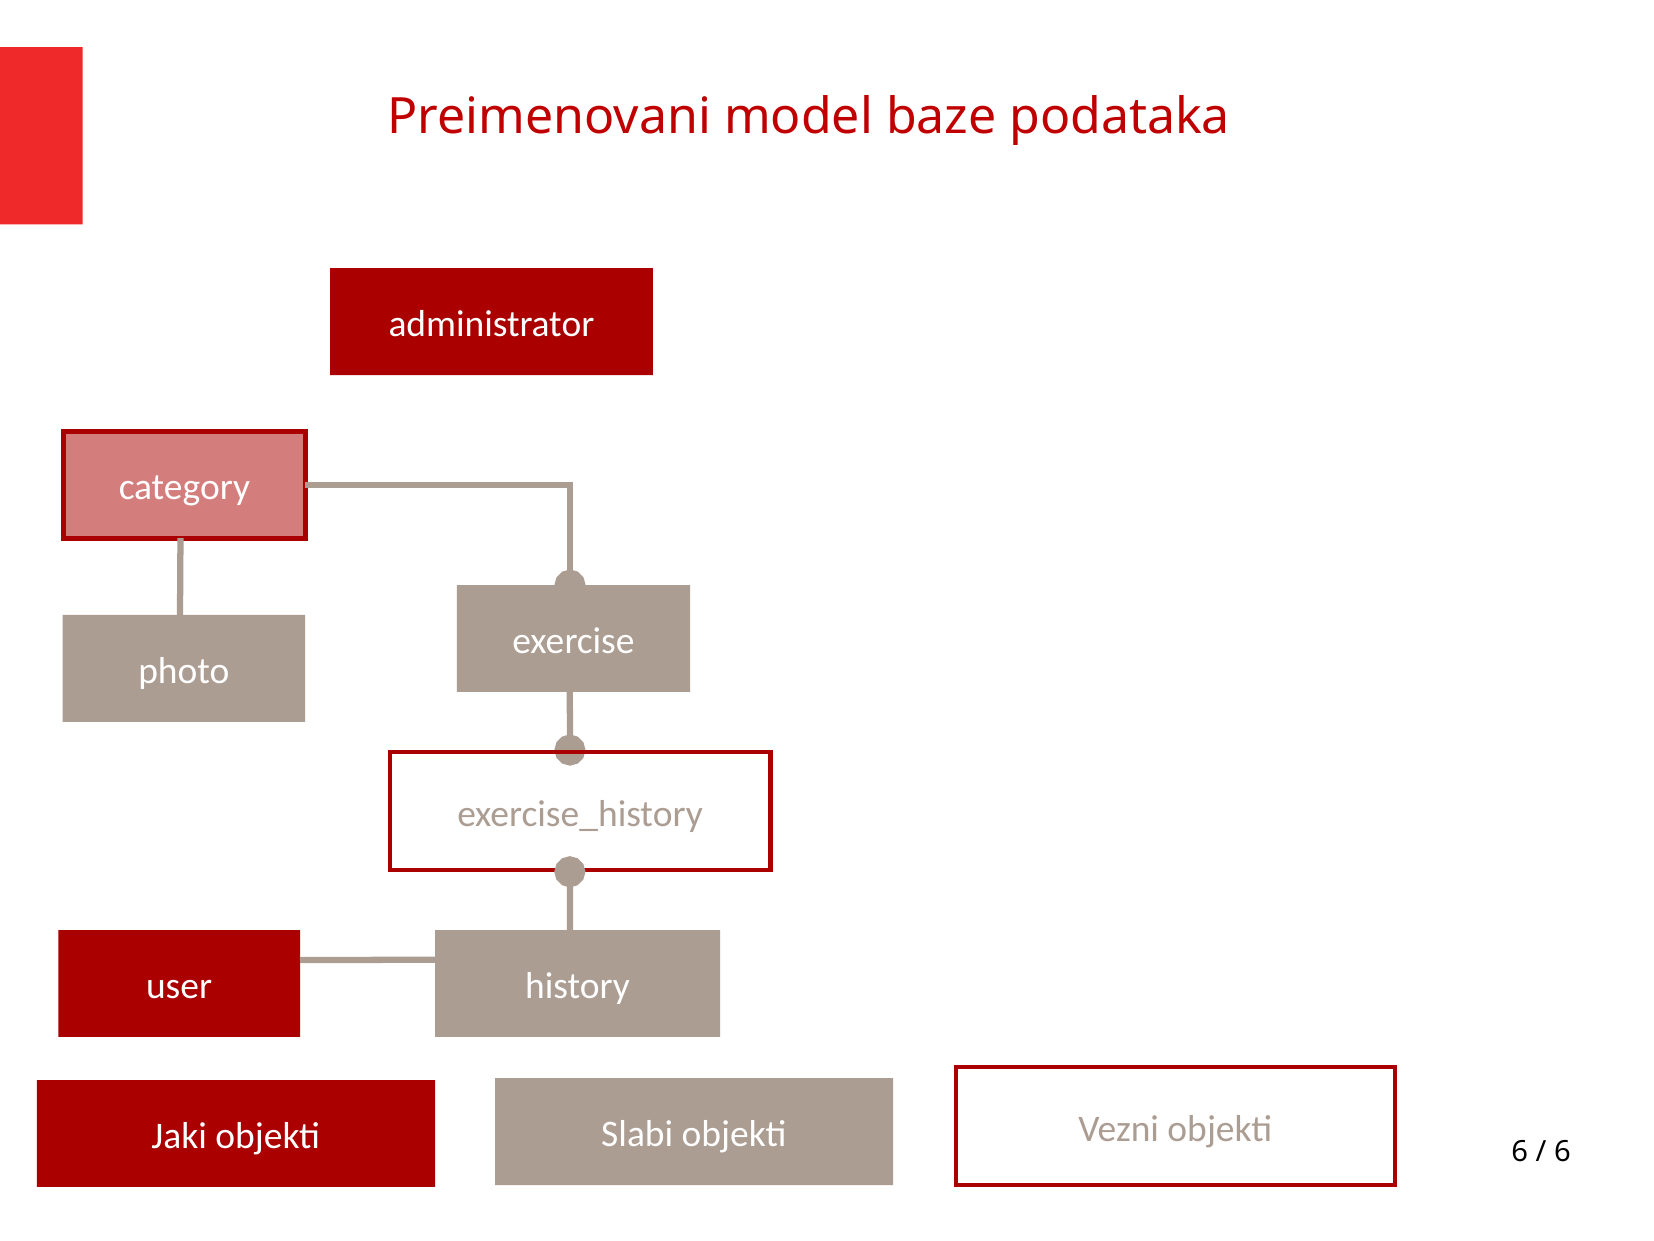

# Preimenovani model baze podataka
administrator
category
exercise
photo
exercise_history
user
history
Vezni objekti
Slabi objekti
Jaki objekti
6